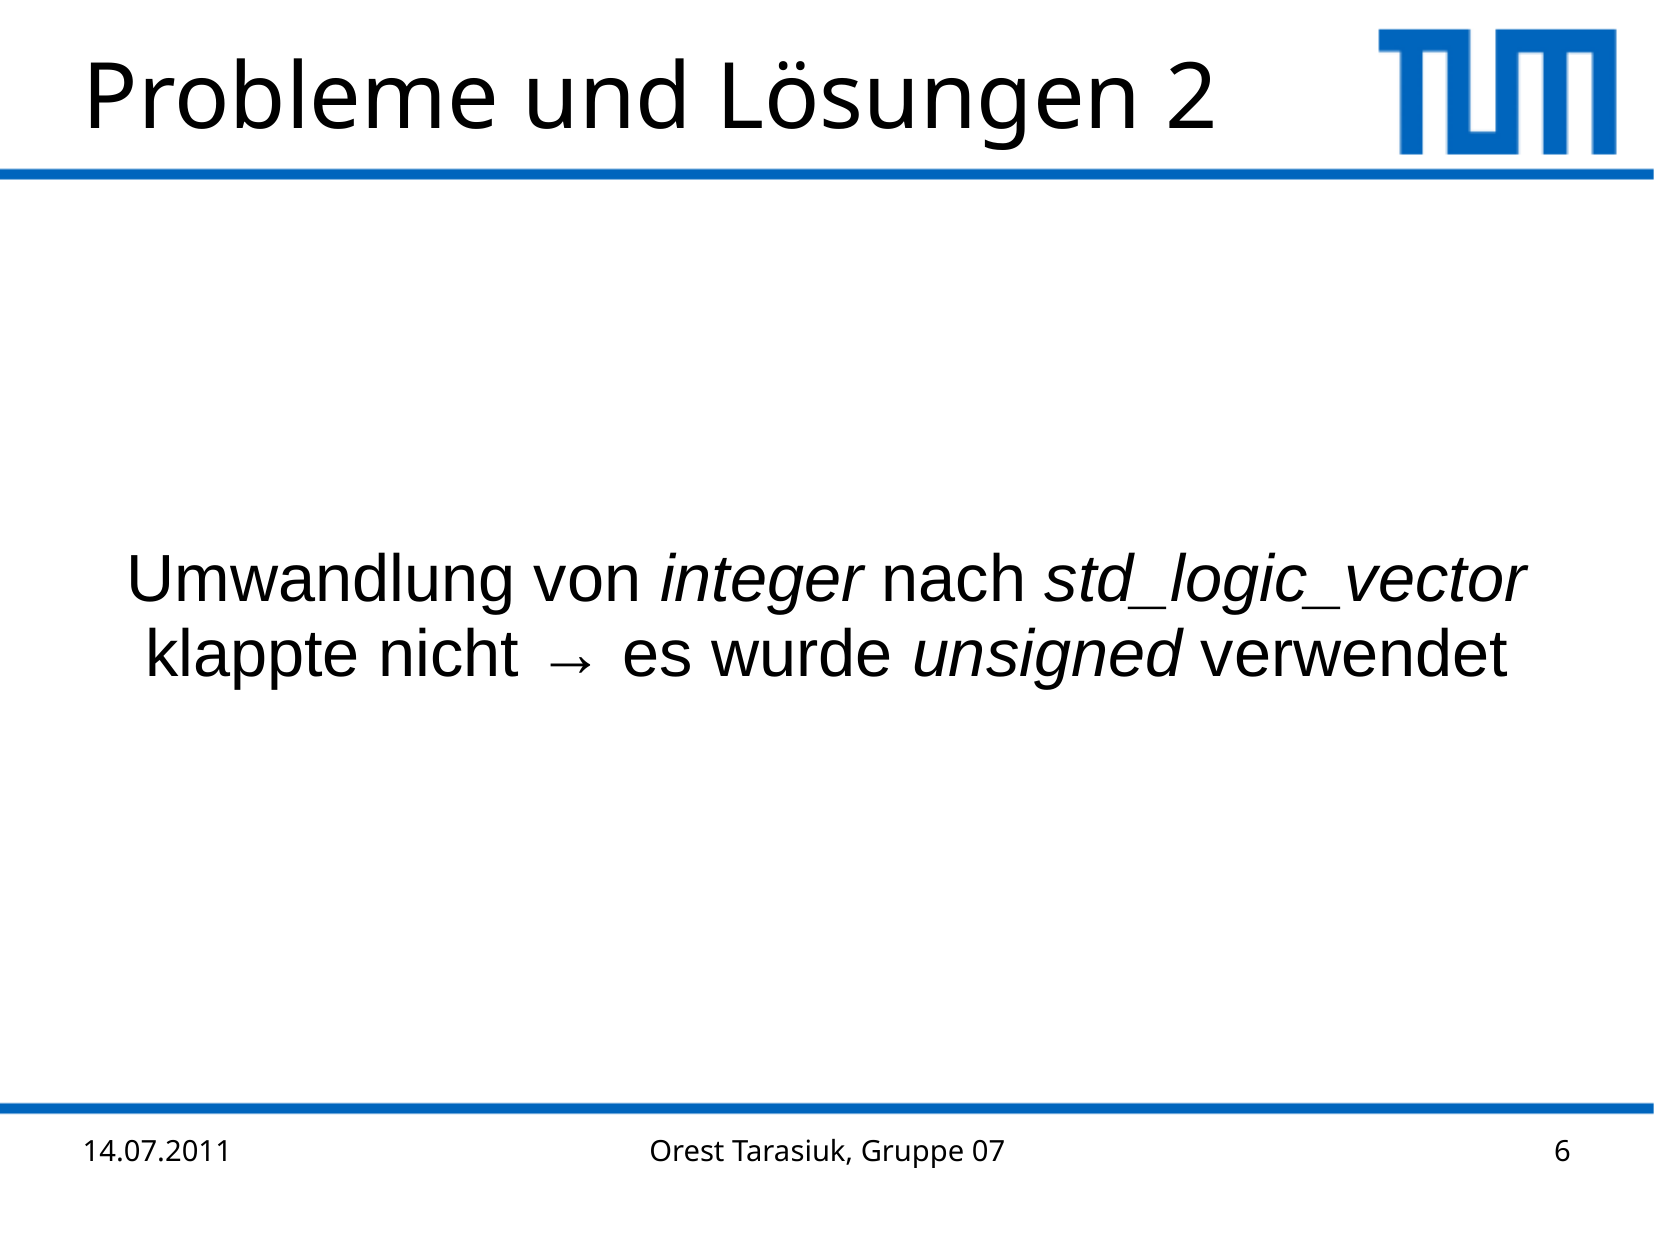

# Probleme und Lösungen 2
Umwandlung von integer nach std_logic_vector klappte nicht → es wurde unsigned verwendet
14.07.2011
Orest Tarasiuk, Gruppe 07
6